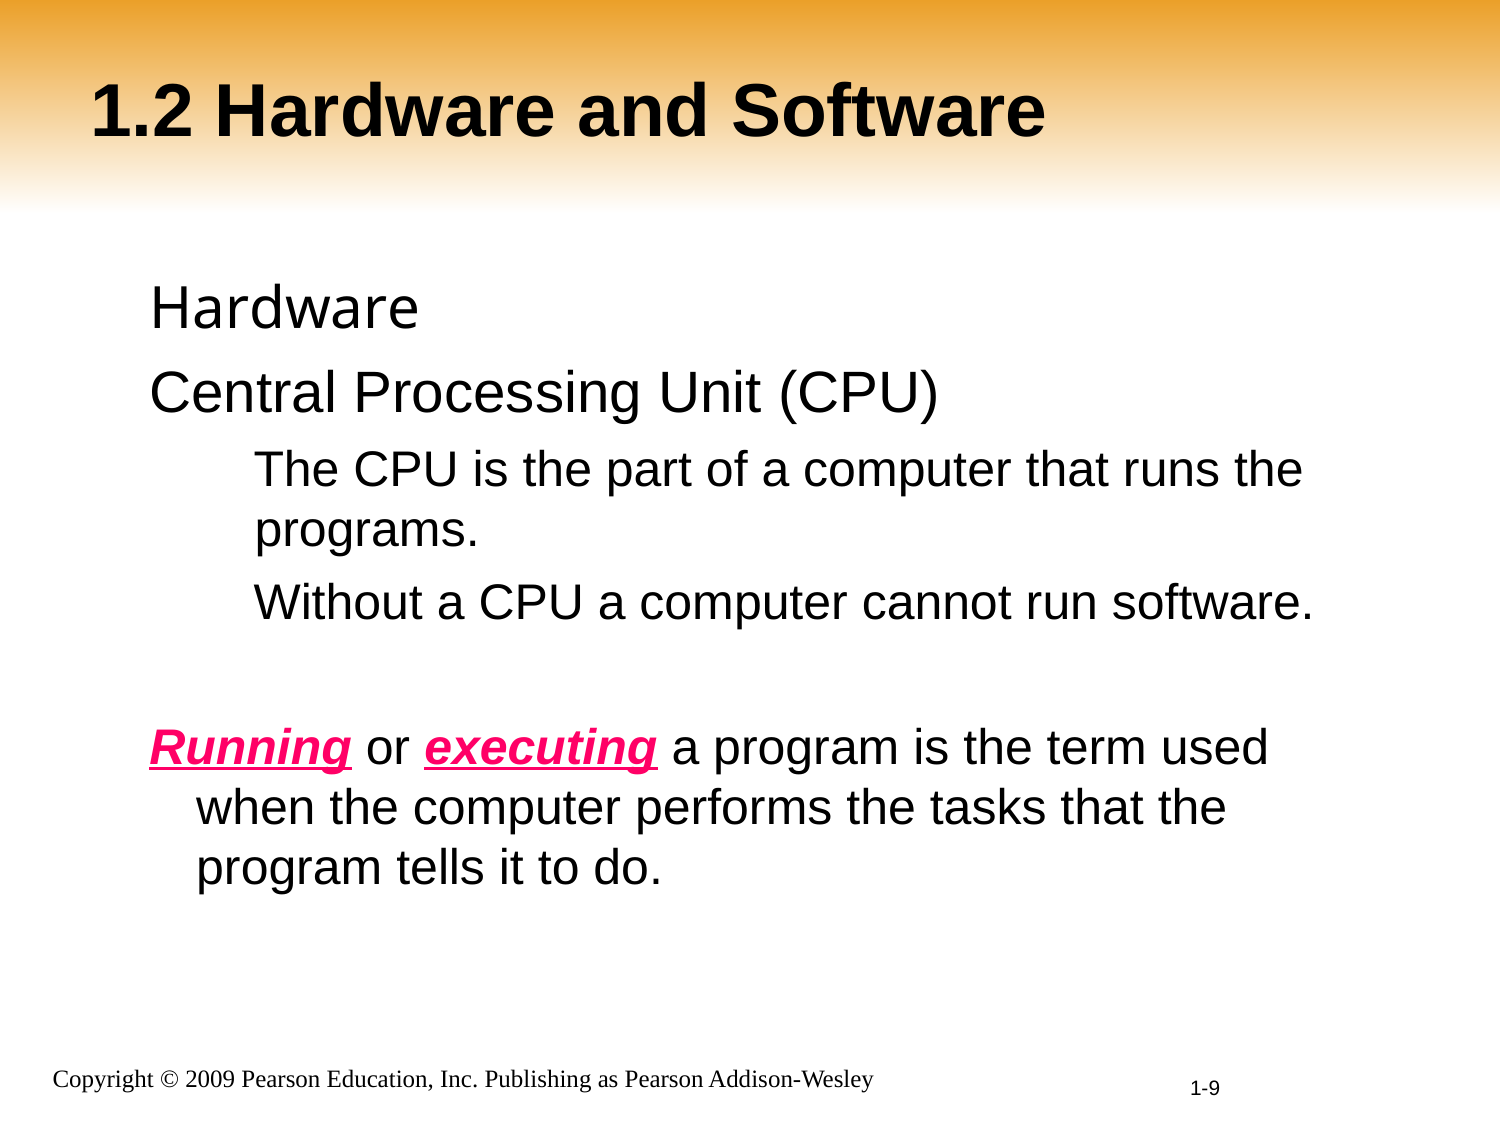

# 1.2 Hardware and Software
Hardware
Central Processing Unit (CPU)
The CPU is the part of a computer that runs the programs.
Without a CPU a computer cannot run software.
Running or executing a program is the term used when the computer performs the tasks that the program tells it to do.
1-8